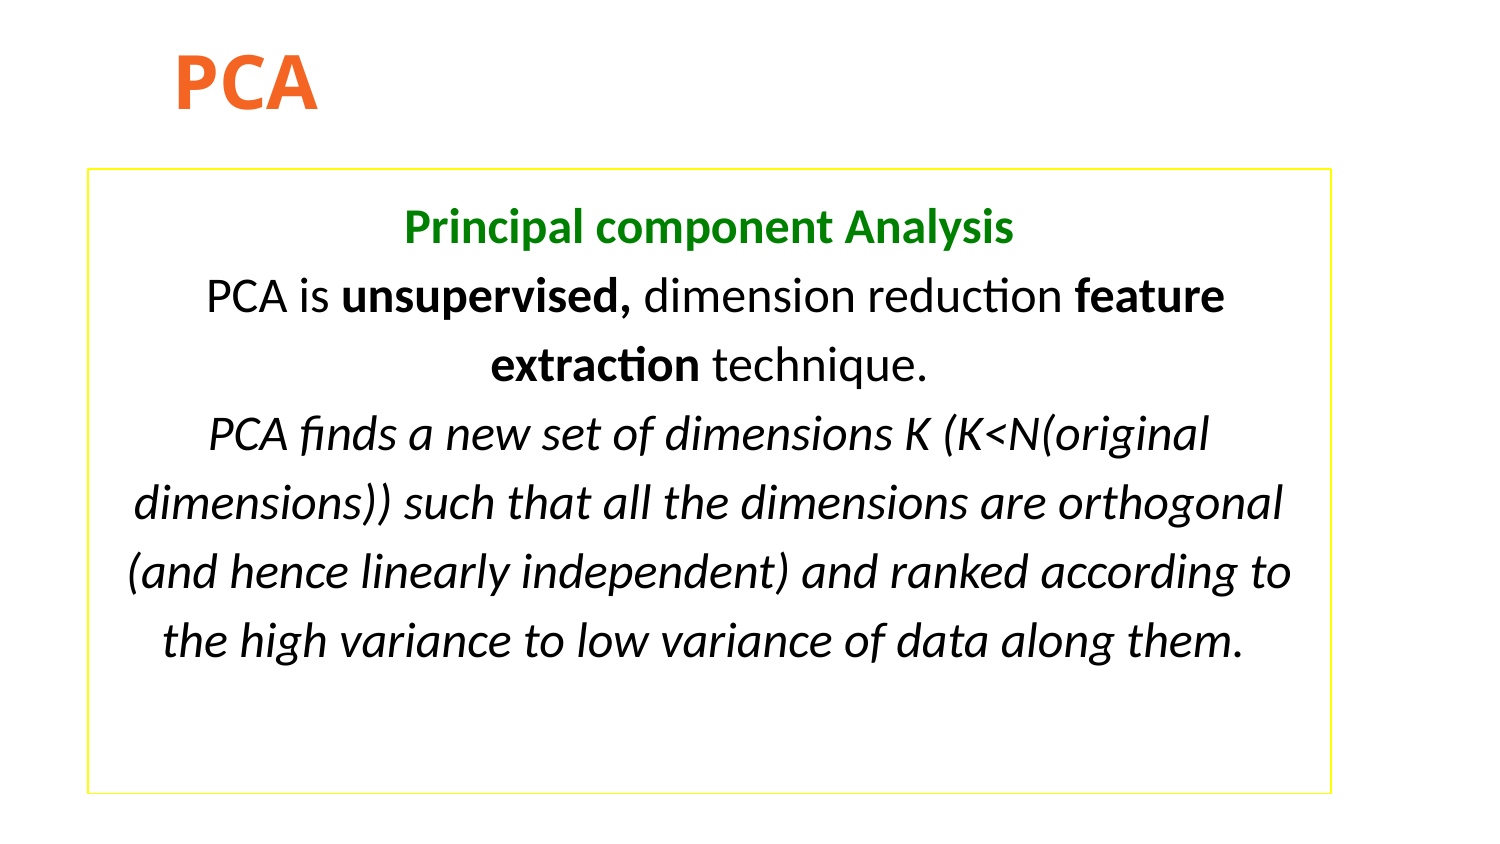

# PCA
Principal component Analysis
 PCA is unsupervised, dimension reduction feature extraction technique.
PCA finds a new set of dimensions K (K<N(original dimensions)) such that all the dimensions are orthogonal (and hence linearly independent) and ranked according to the high variance to low variance of data along them.